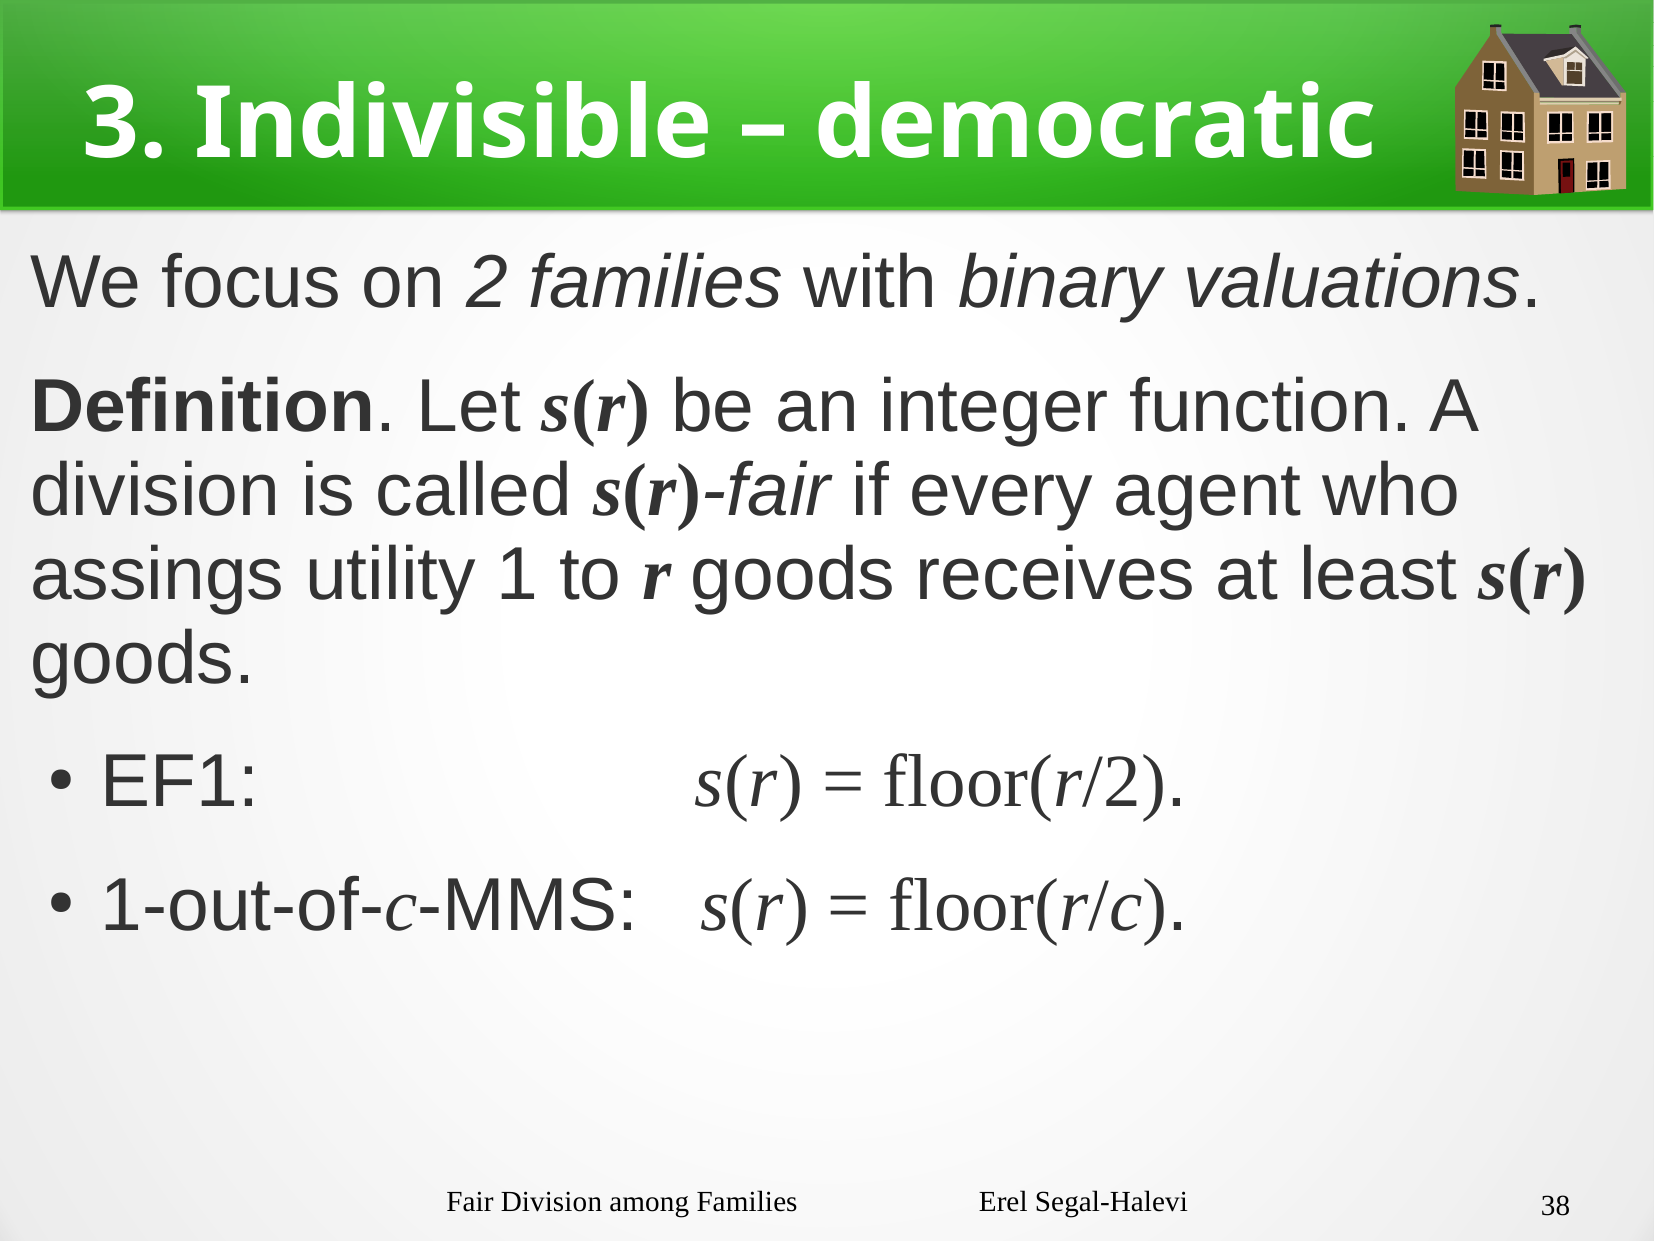

3. Indivisible – democratic
# We focus on 2 families with binary valuations.
Definition. Let s(r) be an integer function. A division is called s(r)-fair if every agent who assings utility 1 to r goods receives at least s(r) goods.
EF1: s(r) = floor(r/2).
1-out-of-c-MMS: s(r) = floor(r/c).
Fair Division among Families Erel Segal-Halevi
38